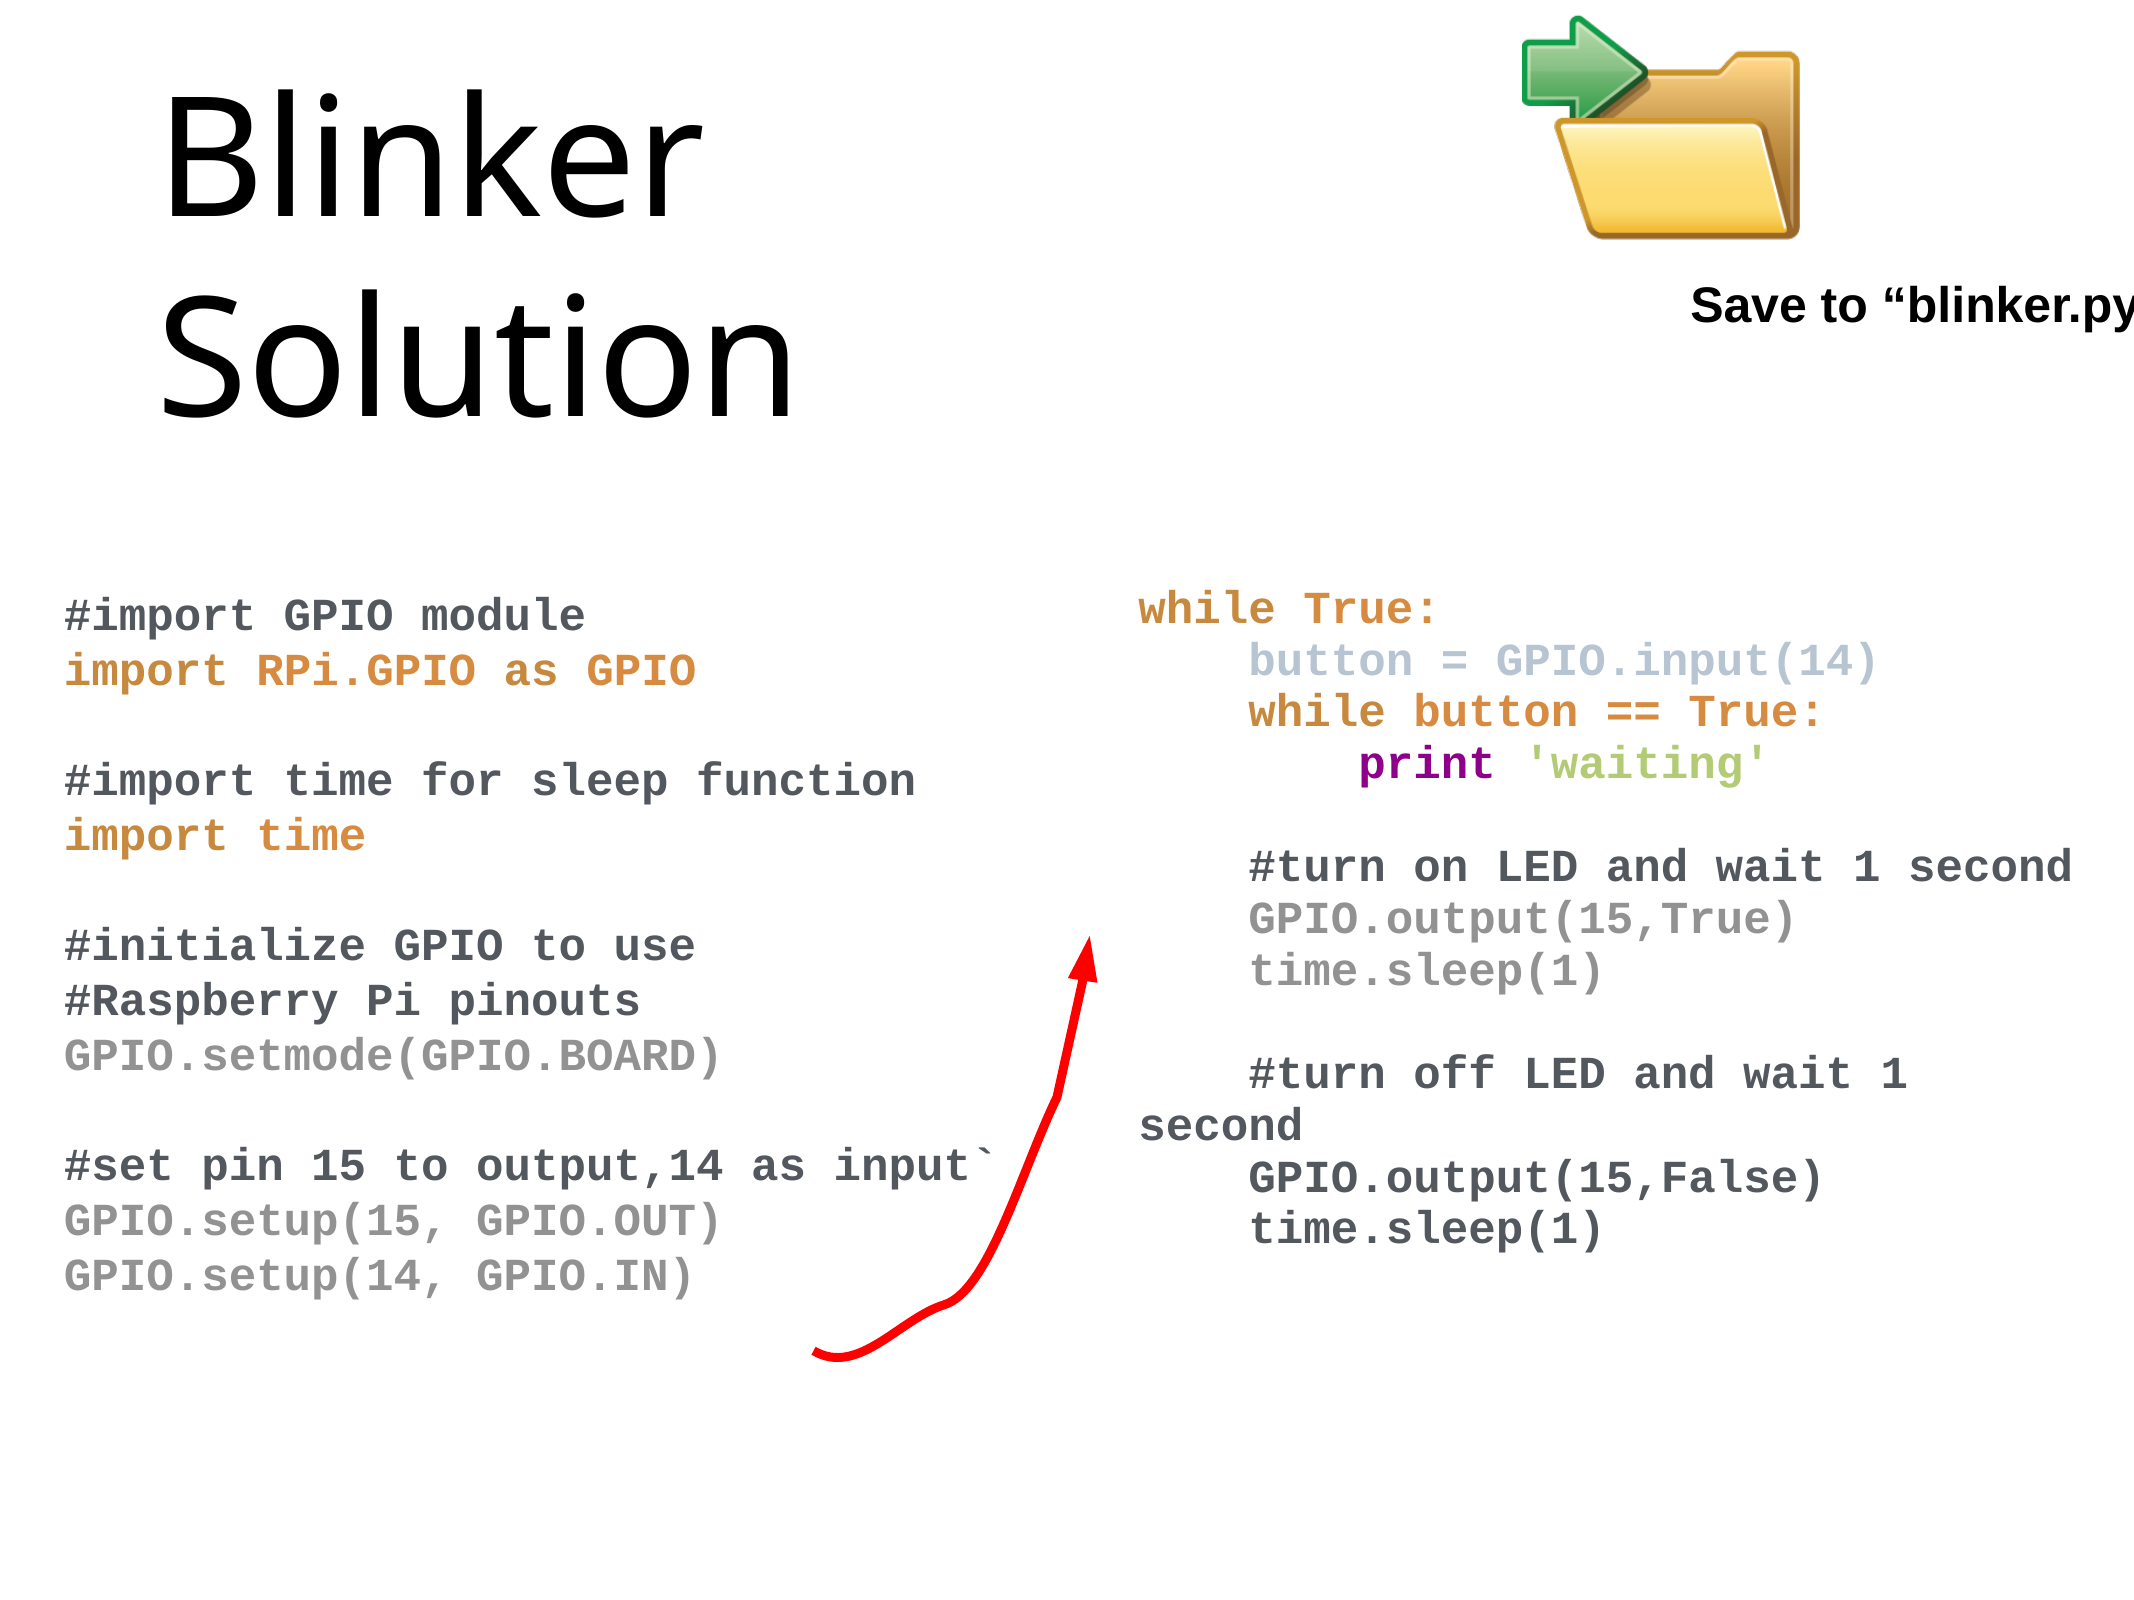

Save to “blinker.py”
# Blinker Solution
#import GPIO module
import RPi.GPIO as GPIO
#import time for sleep function
import time
#initialize GPIO to use
#Raspberry Pi pinouts
GPIO.setmode(GPIO.BOARD)
#set pin 15 to output,14 as input`
GPIO.setup(15, GPIO.OUT)
GPIO.setup(14, GPIO.IN)
while True:
 button = GPIO.input(14)
 while button == True:
 print 'waiting'
 #turn on LED and wait 1 second
 GPIO.output(15,True)
 time.sleep(1)
 #turn off LED and wait 1 second
 GPIO.output(15,False)
 time.sleep(1)